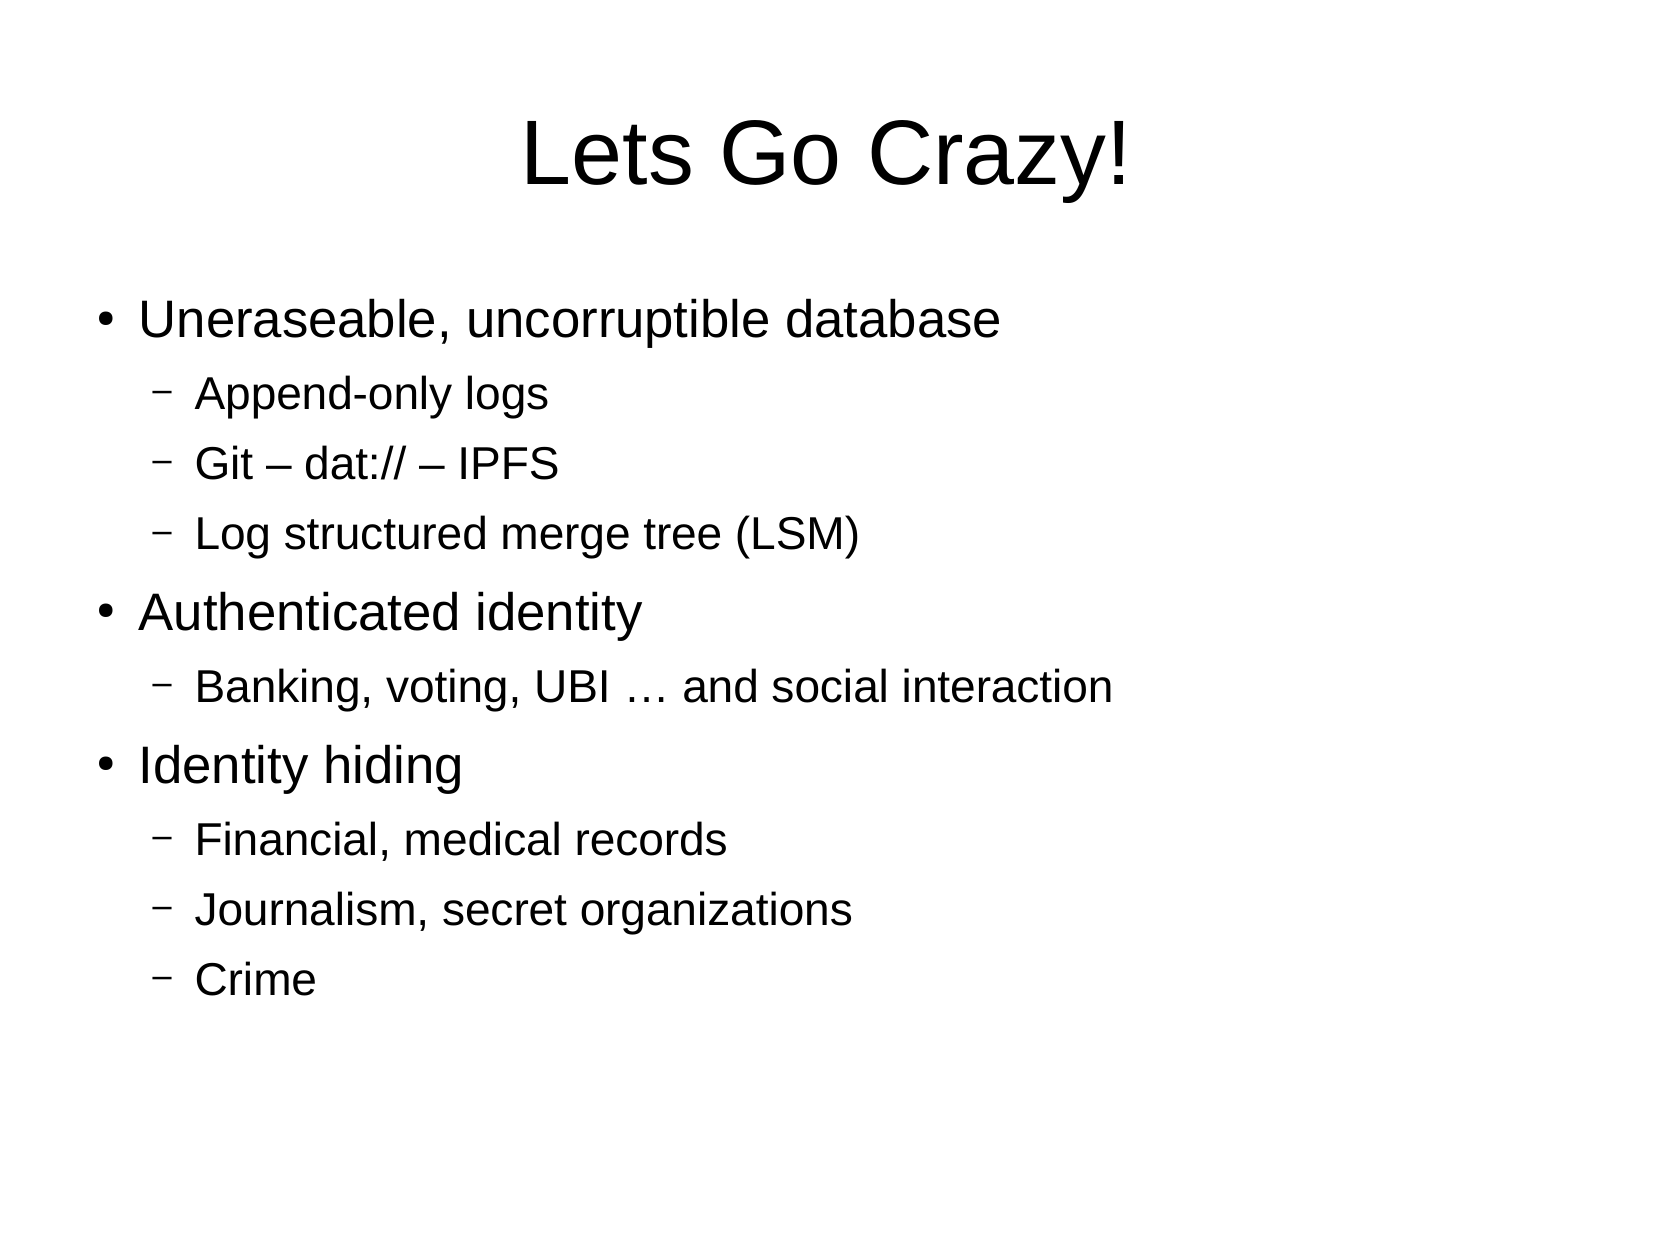

# Lets Go Crazy!
Uneraseable, uncorruptible database
Append-only logs
Git – dat:// – IPFS
Log structured merge tree (LSM)
Authenticated identity
Banking, voting, UBI … and social interaction
Identity hiding
Financial, medical records
Journalism, secret organizations
Crime